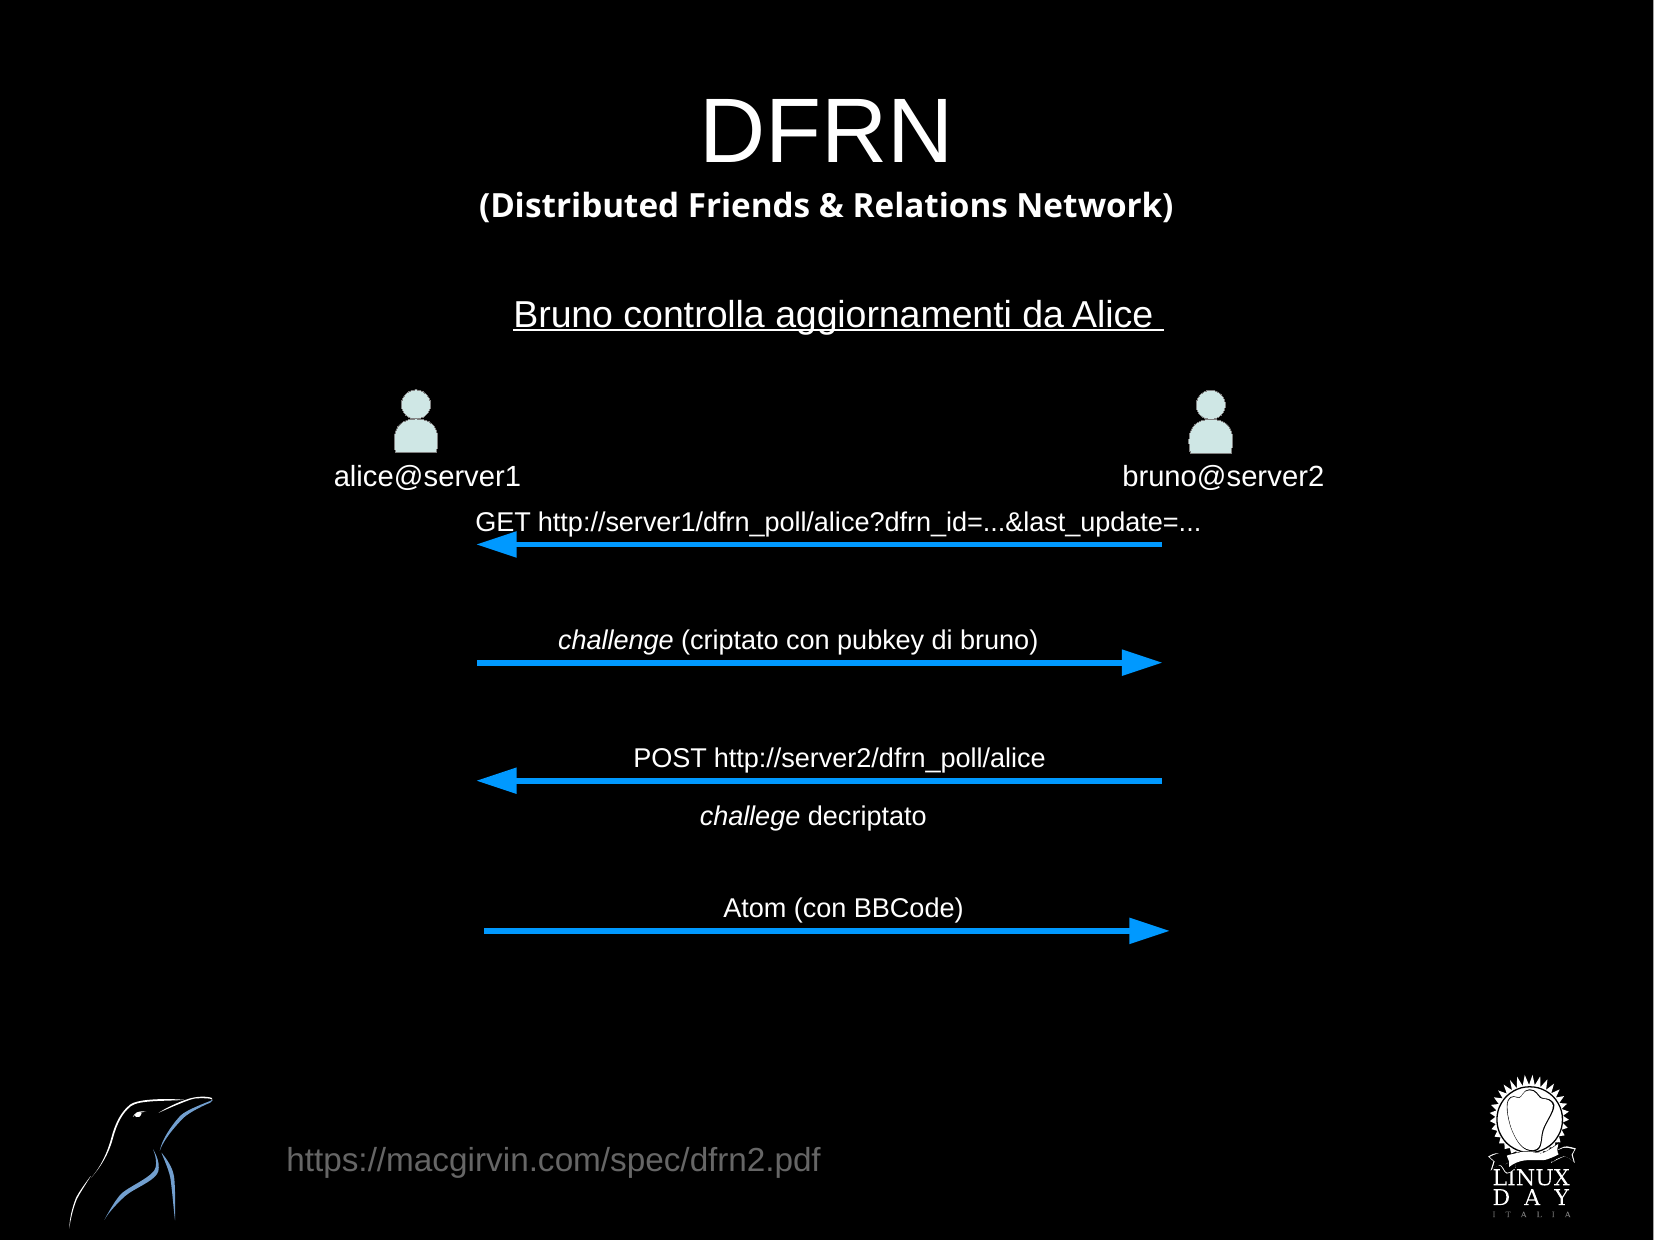

# DFRN (Distributed Friends & Relations Network)
Bruno controlla aggiornamenti da Alice
alice@server1
bruno@server2
GET http://server1/dfrn_poll/alice?dfrn_id=...&last_update=...
challenge (criptato con pubkey di bruno)
POST http://server2/dfrn_poll/alice
challege decriptato
Atom (con BBCode)
https://macgirvin.com/spec/dfrn2.pdf